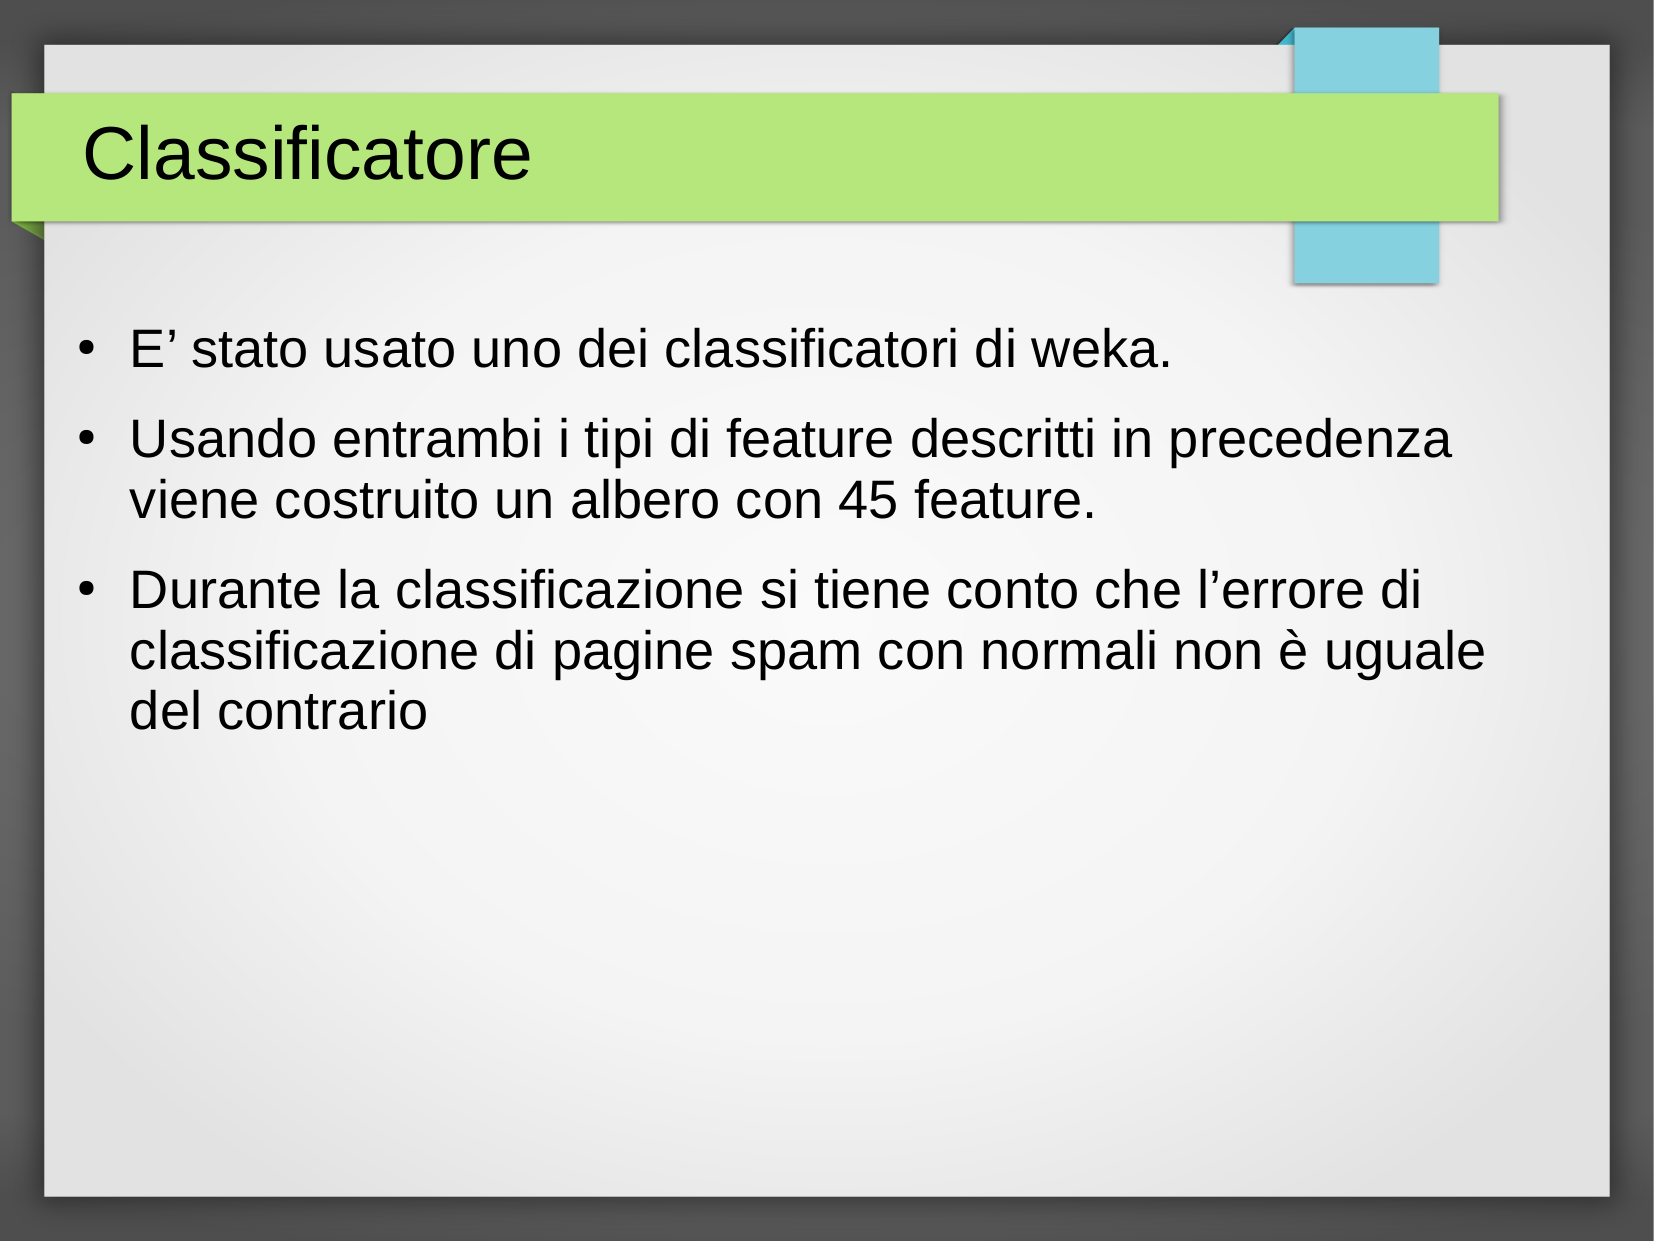

# Classificatore
E’ stato usato uno dei classificatori di weka.
Usando entrambi i tipi di feature descritti in precedenza viene costruito un albero con 45 feature.
Durante la classificazione si tiene conto che l’errore di classificazione di pagine spam con normali non è uguale del contrario